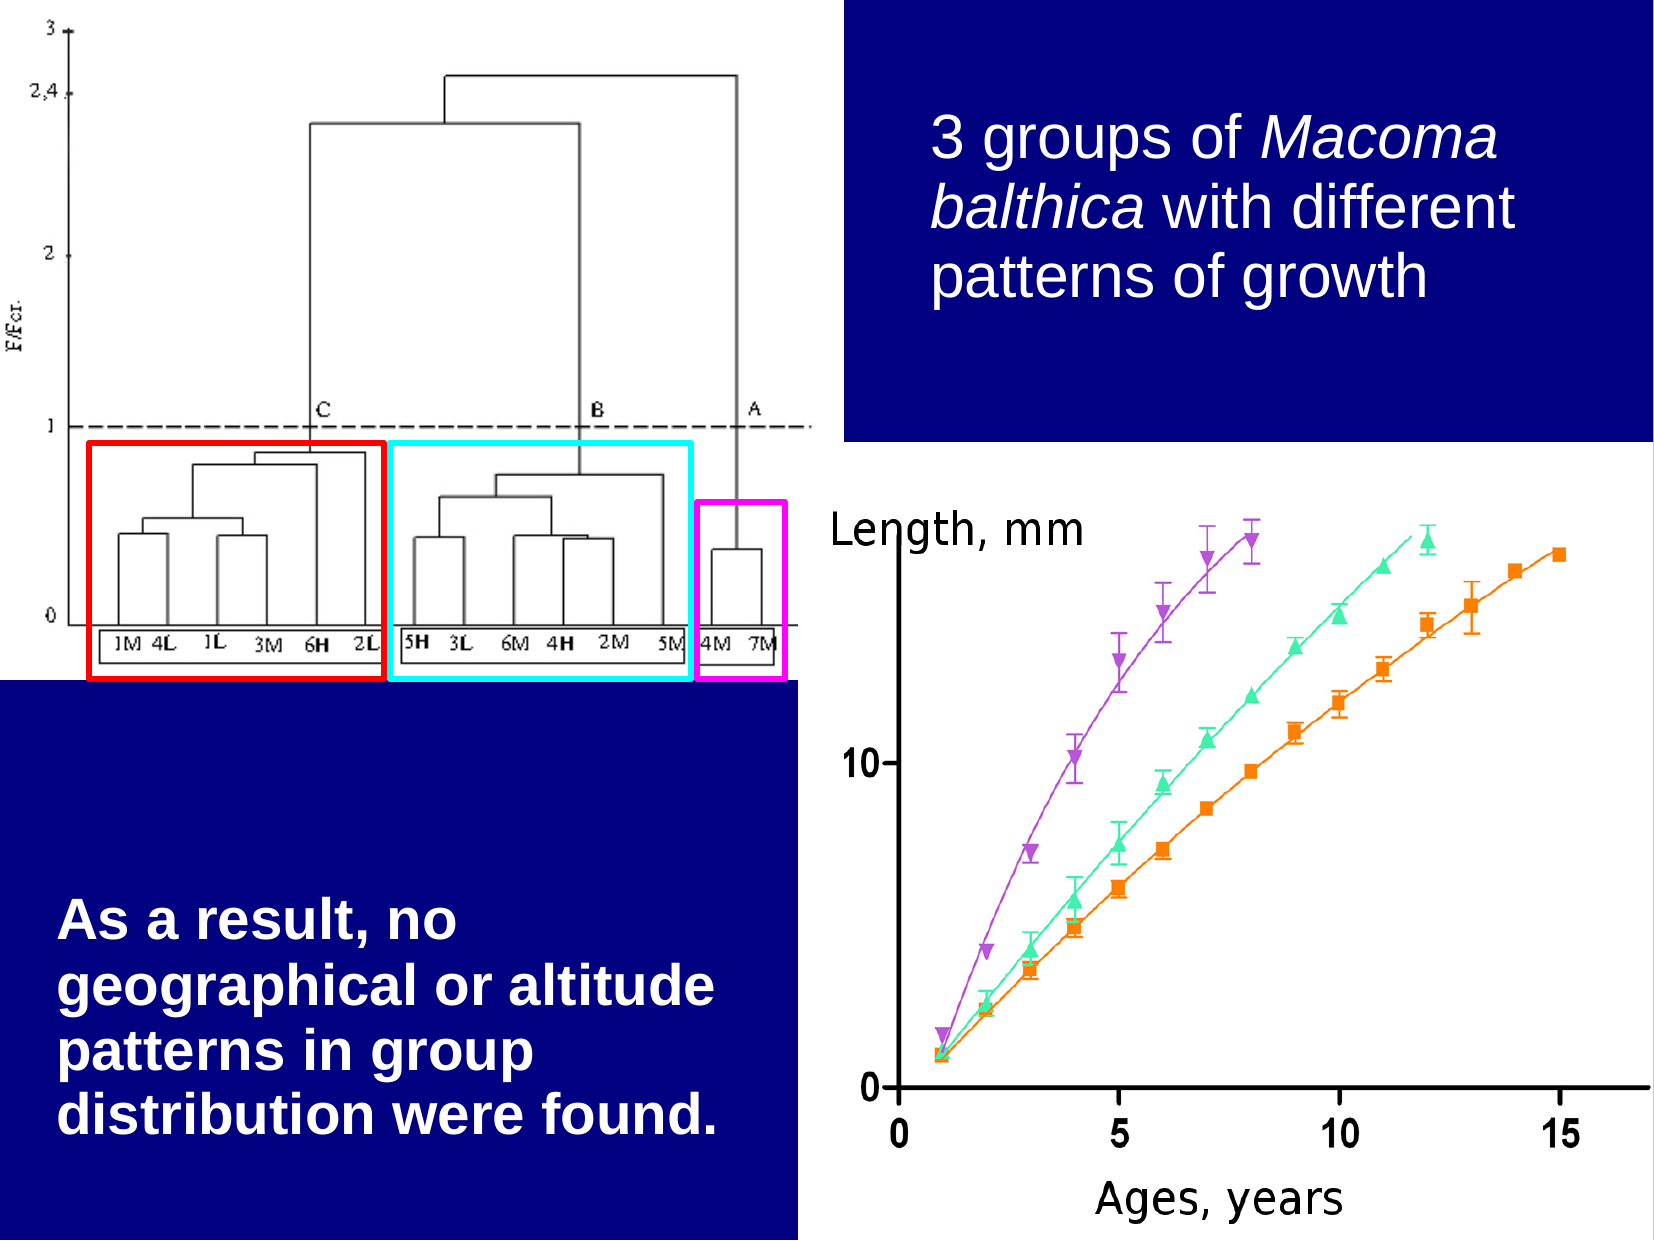

3 groups of Macoma balthica with different patterns of growth
As a result, no geographical or altitude patterns in group distribution were found.